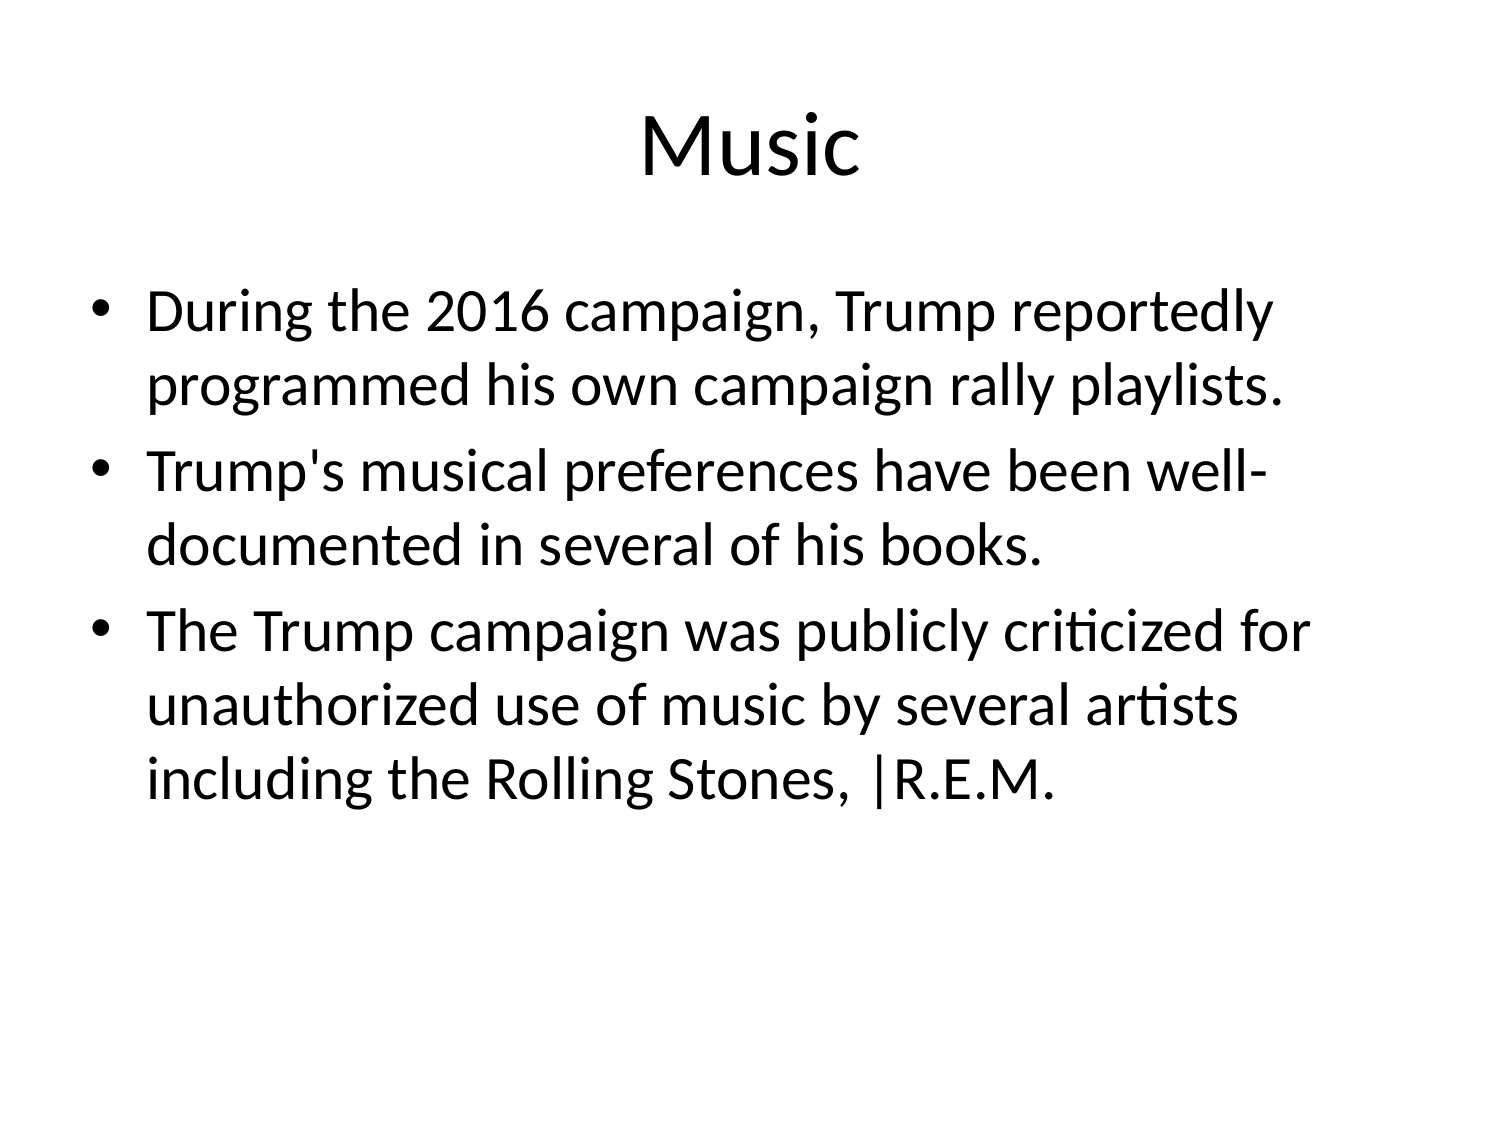

# Music
During the 2016 campaign, Trump reportedly programmed his own campaign rally playlists.
Trump's musical preferences have been well-documented in several of his books.
The Trump campaign was publicly criticized for unauthorized use of music by several artists including the Rolling Stones, |R.E.M.